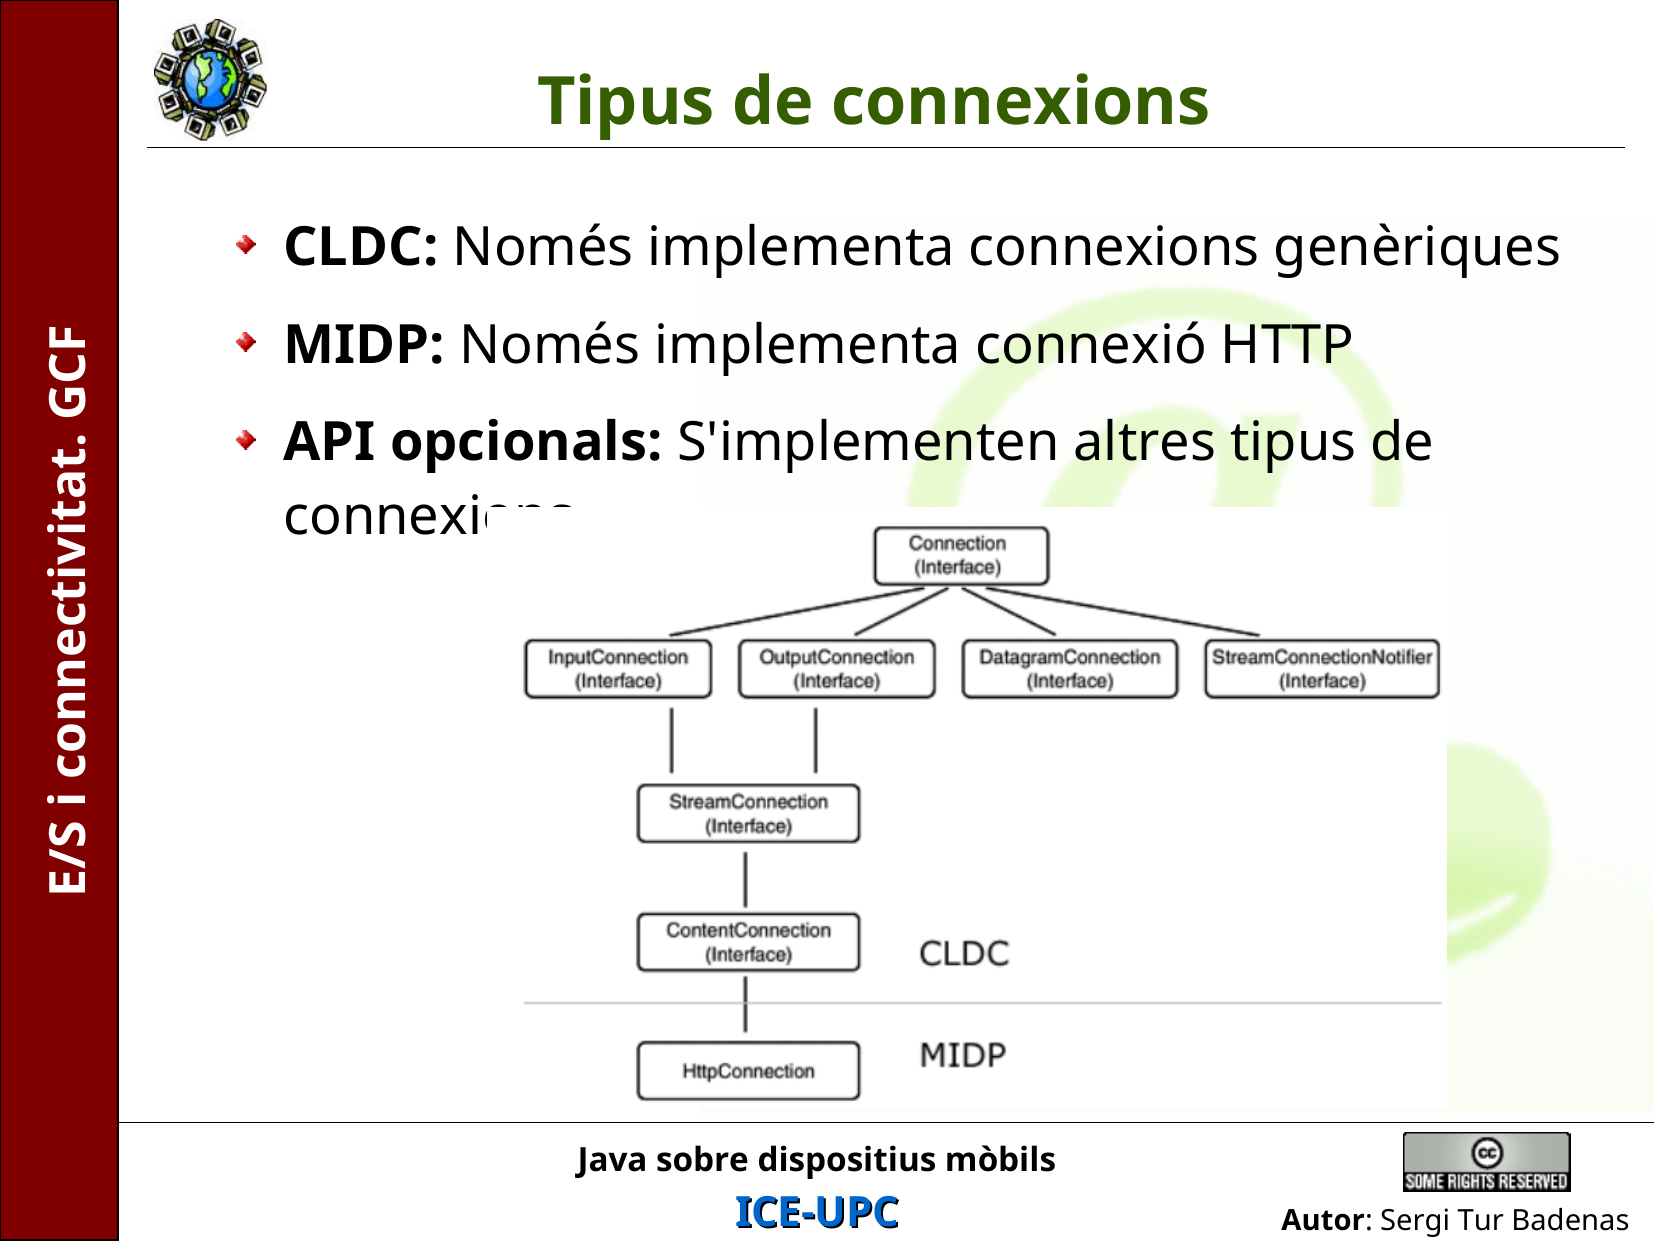

# Tipus de connexions
CLDC: Només implementa connexions genèriques
MIDP: Només implementa connexió HTTP
API opcionals: S'implementen altres tipus de connexions